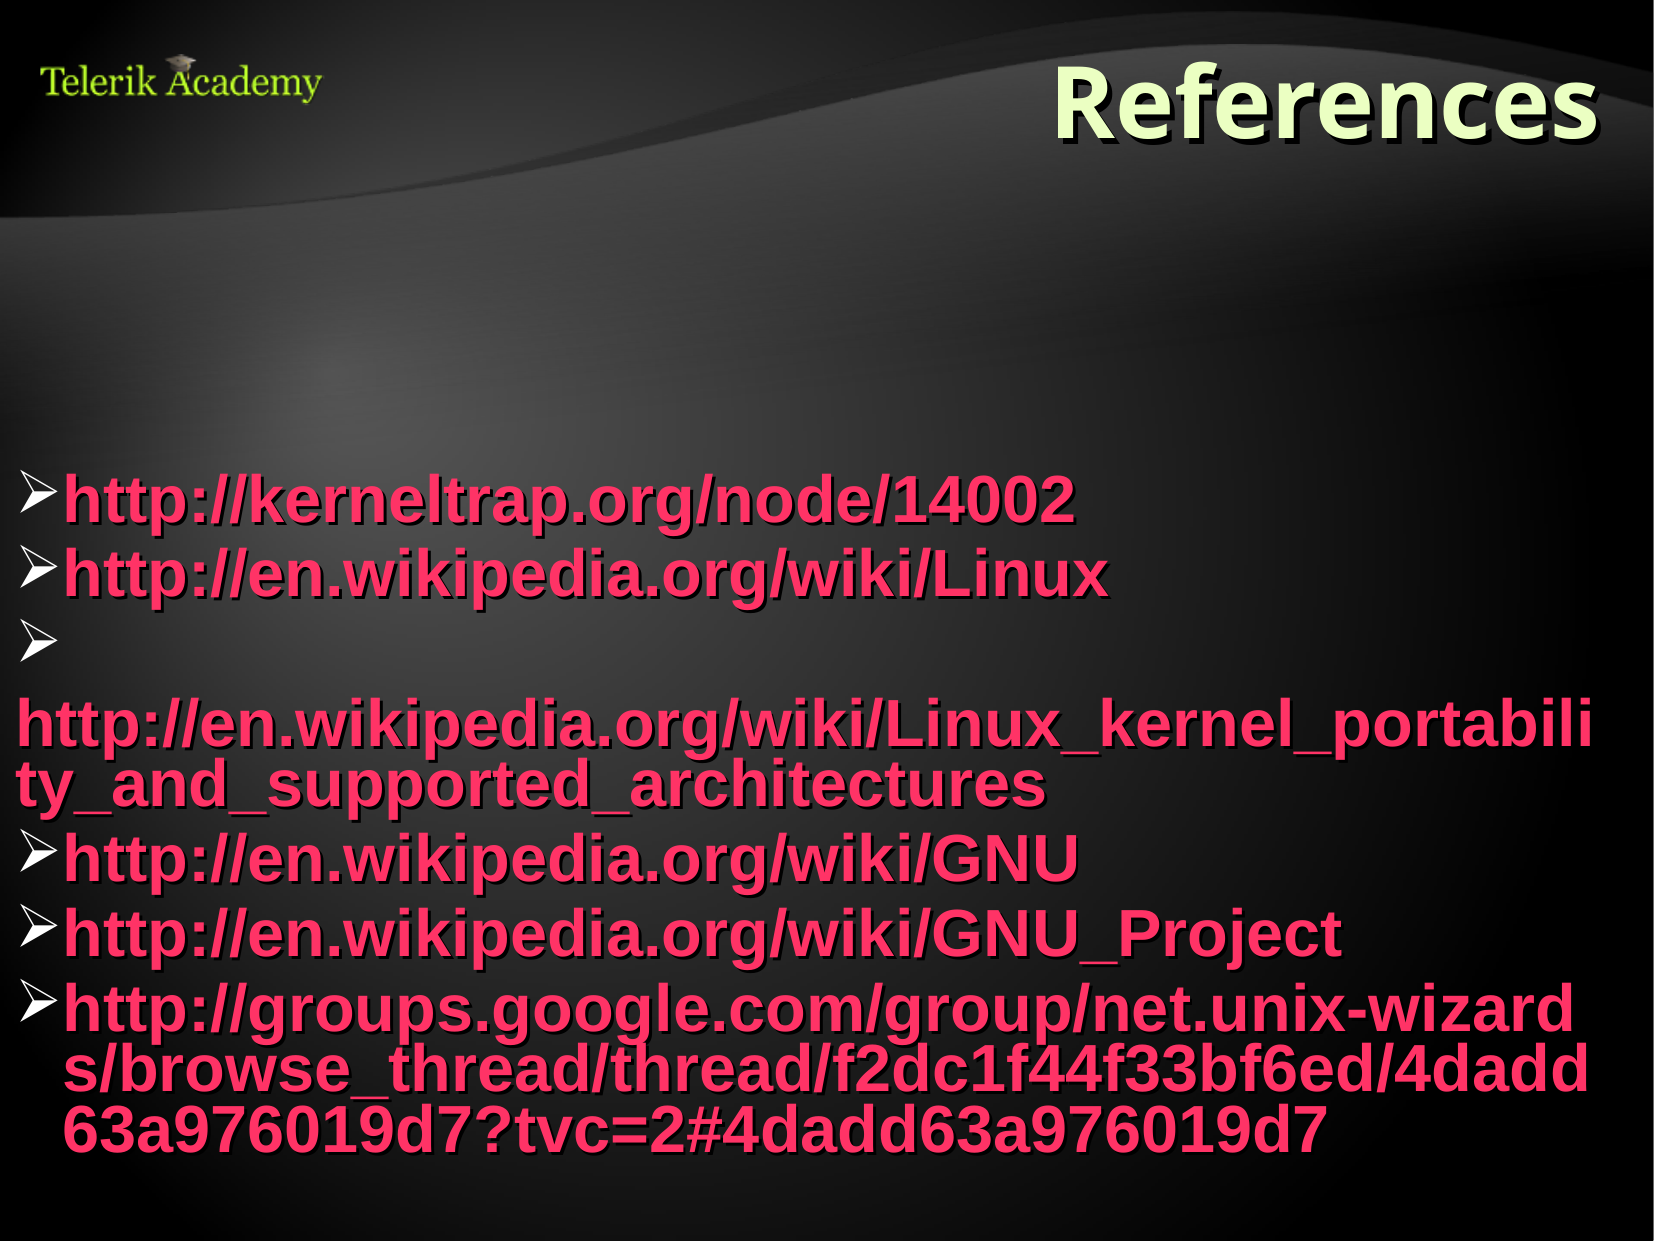

# References
http://kerneltrap.org/node/14002
http://en.wikipedia.org/wiki/Linux
 http://en.wikipedia.org/wiki/Linux_kernel_portability_and_supported_architectures
http://en.wikipedia.org/wiki/GNU
http://en.wikipedia.org/wiki/GNU_Project
http://groups.google.com/group/net.unix-wizards/browse_thread/thread/f2dc1f44f33bf6ed/4dadd63a976019d7?tvc=2#4dadd63a976019d7